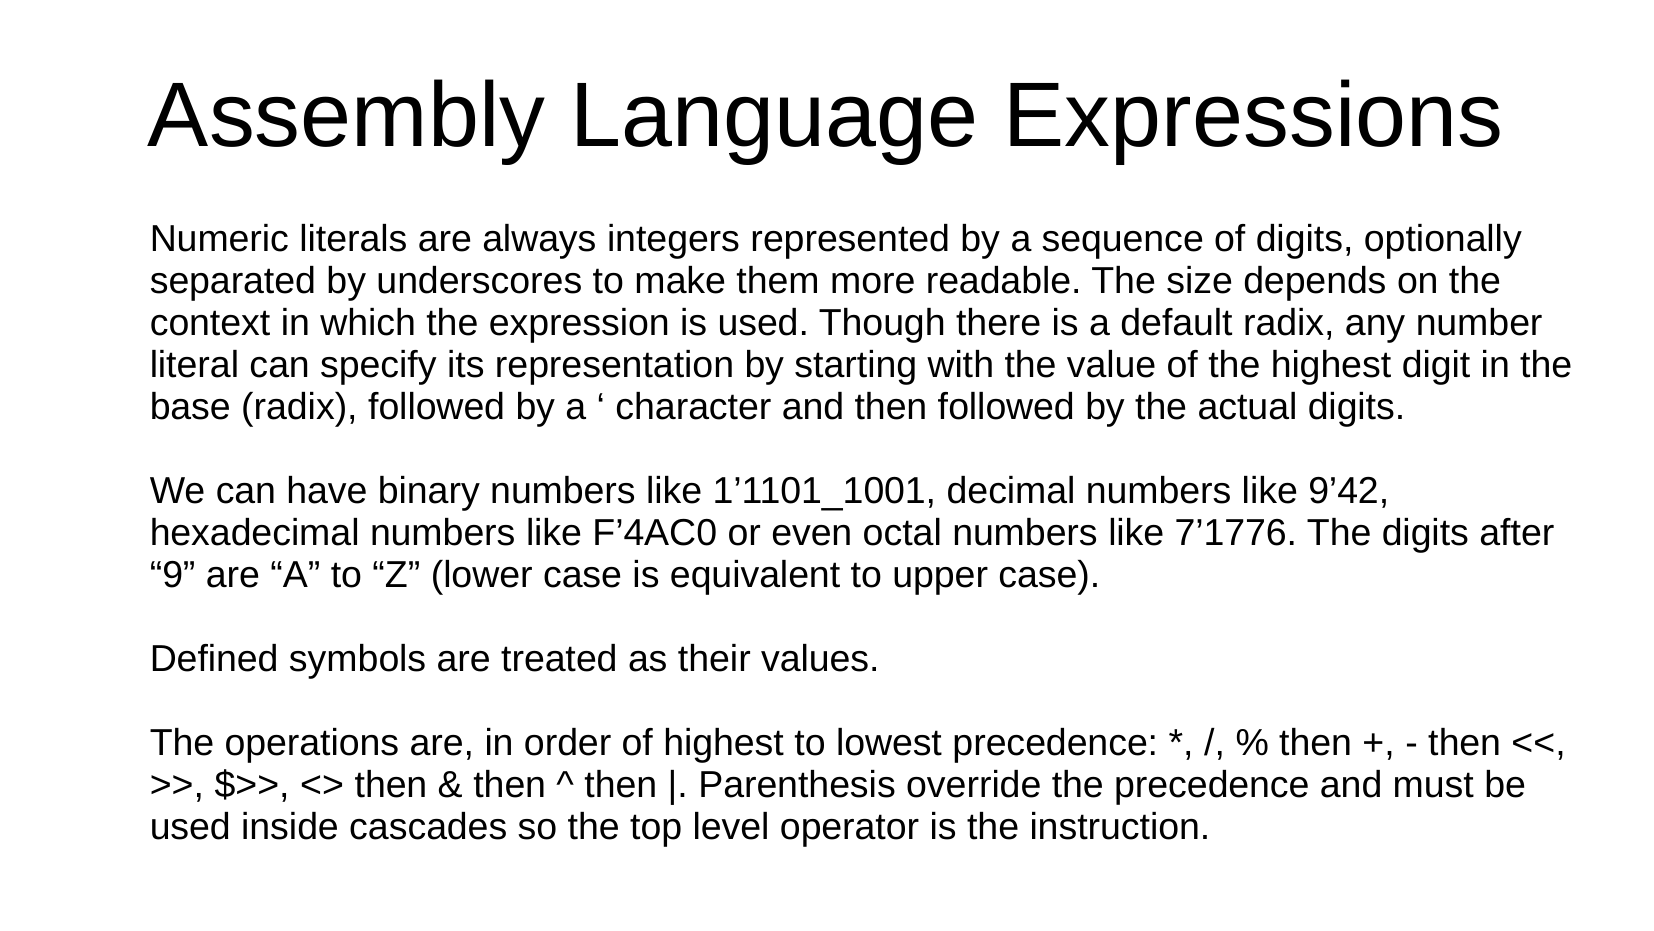

# Assembly Language Expressions
Numeric literals are always integers represented by a sequence of digits, optionally separated by underscores to make them more readable. The size depends on the context in which the expression is used. Though there is a default radix, any number literal can specify its representation by starting with the value of the highest digit in the base (radix), followed by a ‘ character and then followed by the actual digits.
We can have binary numbers like 1’1101_1001, decimal numbers like 9’42, hexadecimal numbers like F’4AC0 or even octal numbers like 7’1776. The digits after “9” are “A” to “Z” (lower case is equivalent to upper case).
Defined symbols are treated as their values.
The operations are, in order of highest to lowest precedence: *, /, % then +, - then <<, >>, $>>, <> then & then ^ then |. Parenthesis override the precedence and must be used inside cascades so the top level operator is the instruction.